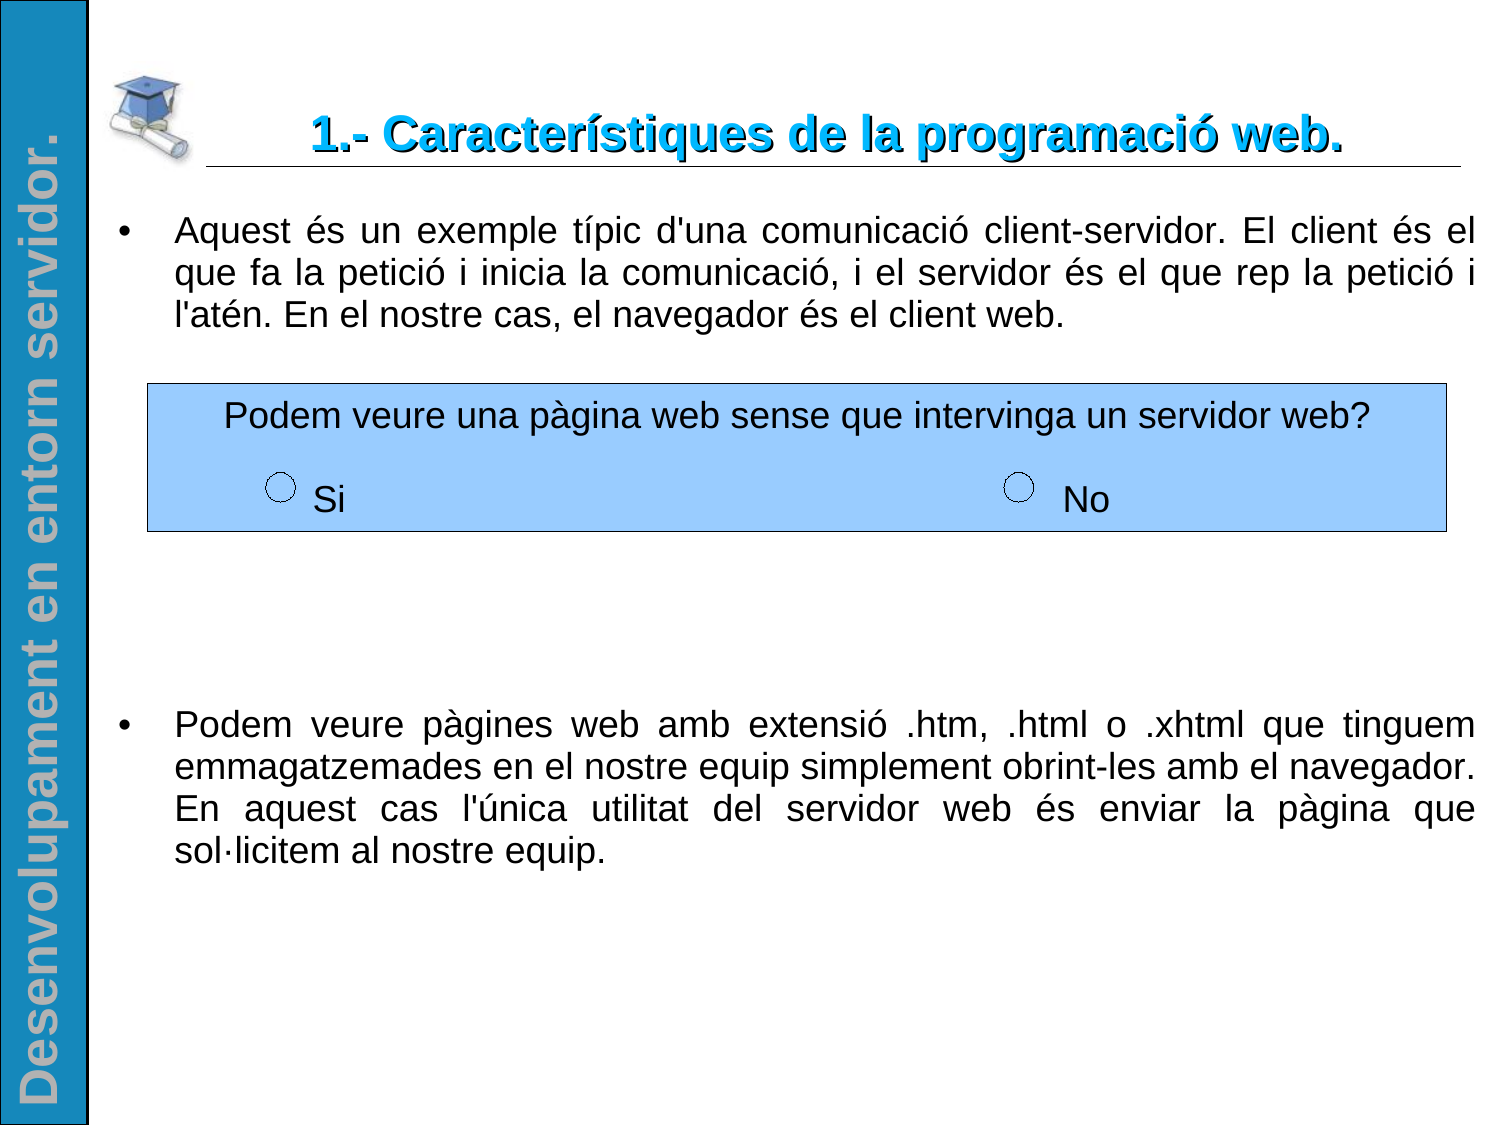

# 1.- Característiques de la programació web.
Aquest és un exemple típic d'una comunicació client-servidor. El client és el que fa la petició i inicia la comunicació, i el servidor és el que rep la petició i l'atén. En el nostre cas, el navegador és el client web.
Podem veure pàgines web amb extensió .htm, .html o .xhtml que tinguem emmagatzemades en el nostre equip simplement obrint-les amb el navegador. En aquest cas l'única utilitat del servidor web és enviar la pàgina que sol·licitem al nostre equip.
Podem veure una pàgina web sense que intervinga un servidor web?
	Si					No